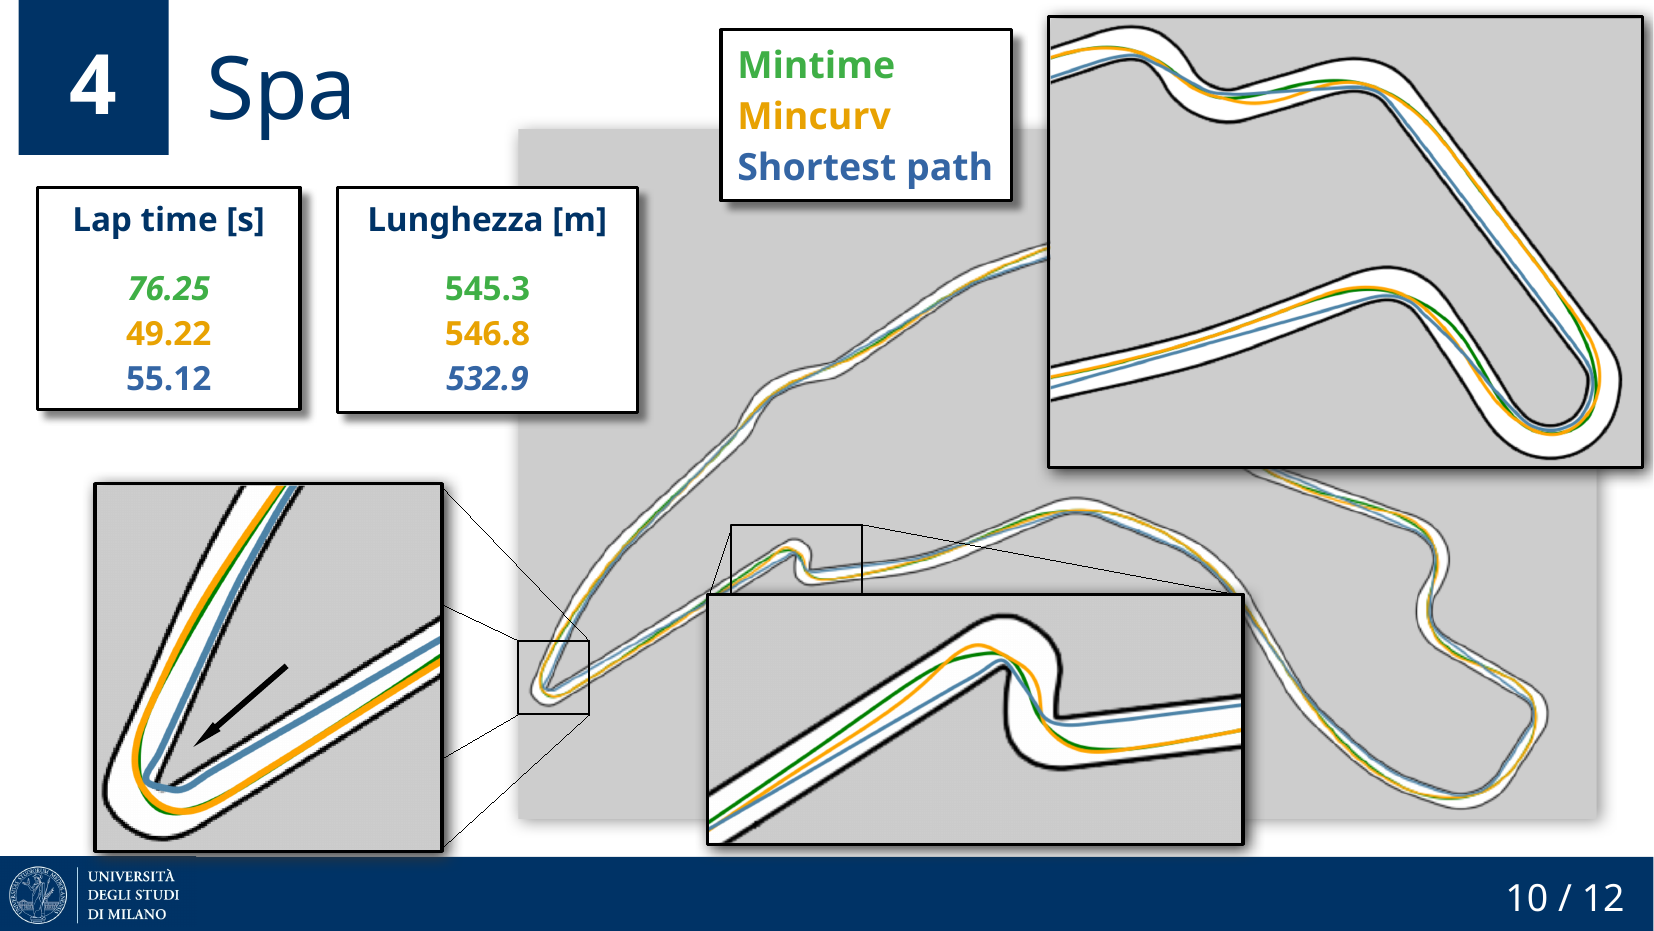

Spa
4
Mintime
Mincurv
Shortest path
Lap time [s]
76.25
49.22
55.12
Lunghezza [m]
545.3
546.8
532.9
10 / 12